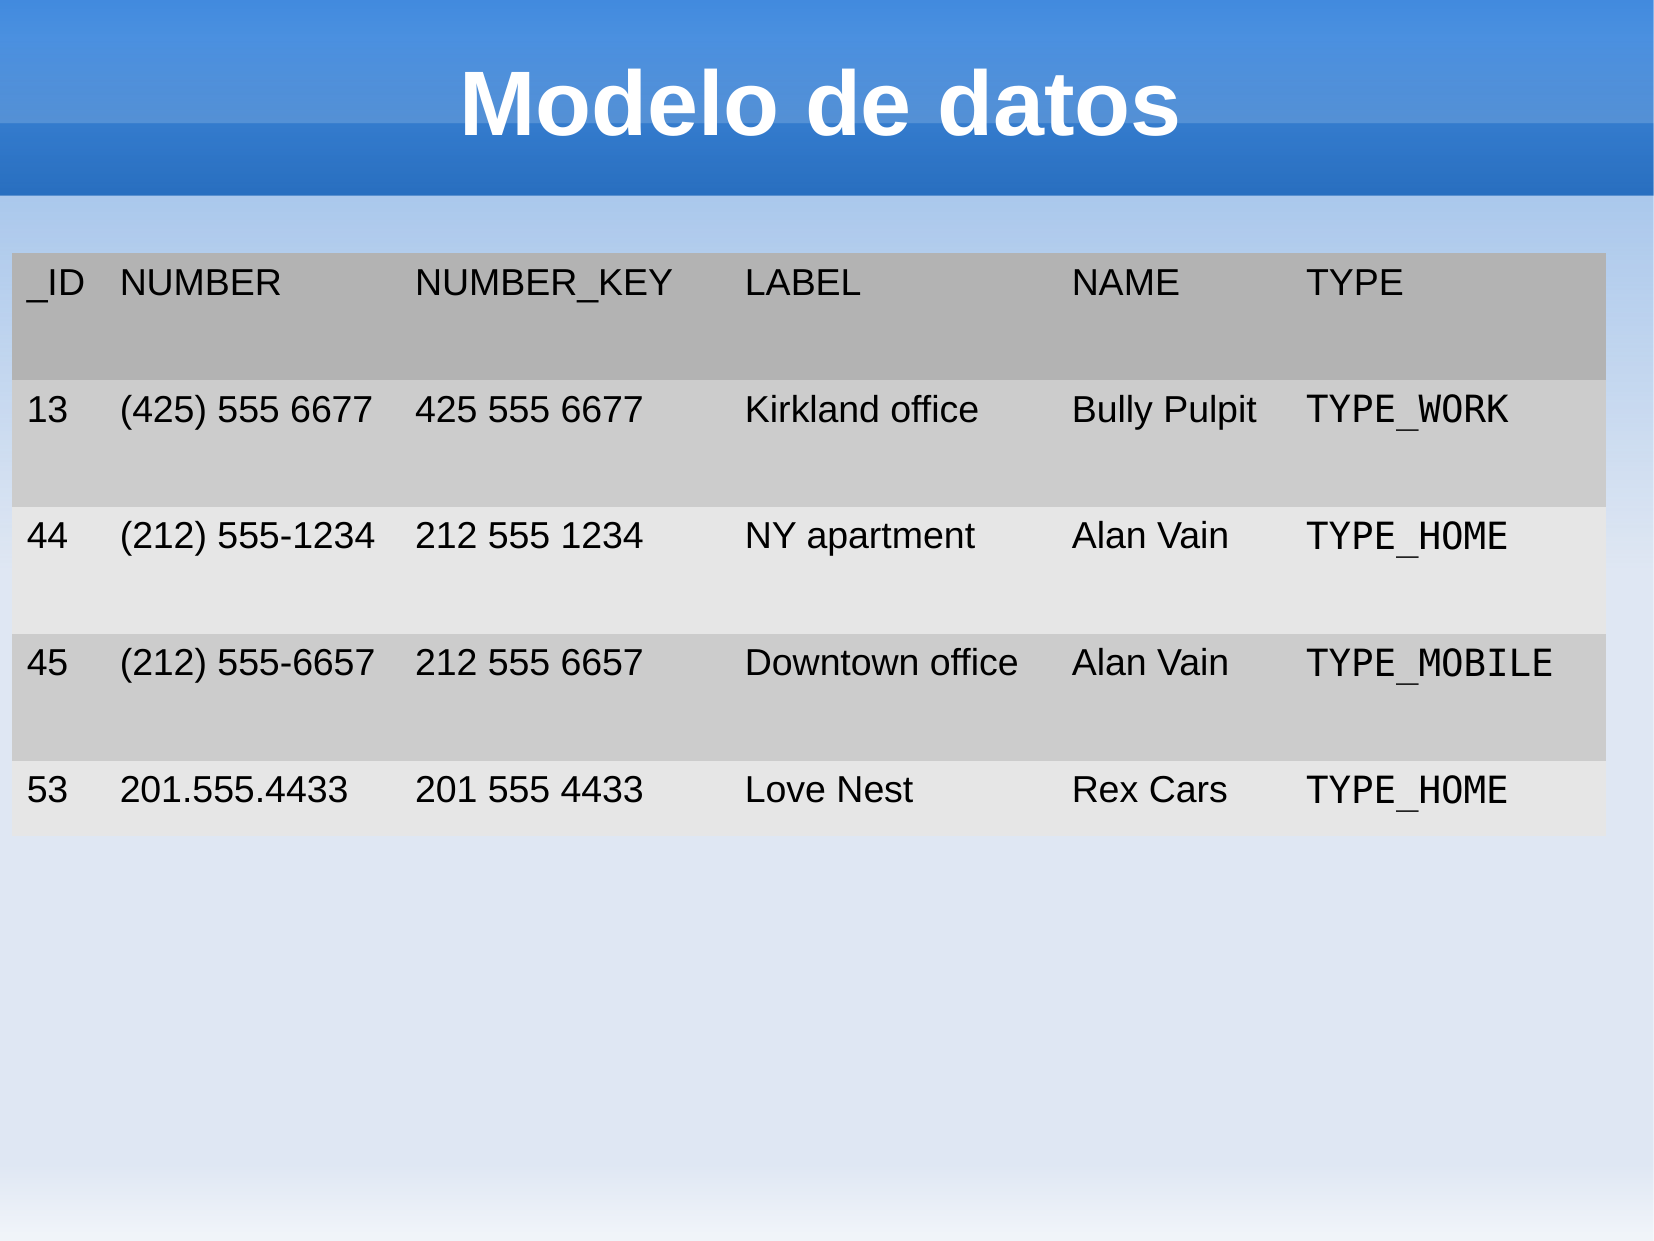

# Modelo de datos
| \_ID | NUMBER | NUMBER\_KEY | LABEL | NAME | TYPE |
| --- | --- | --- | --- | --- | --- |
| 13 | (425) 555 6677 | 425 555 6677 | Kirkland office | Bully Pulpit | TYPE\_WORK |
| 44 | (212) 555-1234 | 212 555 1234 | NY apartment | Alan Vain | TYPE\_HOME |
| 45 | (212) 555-6657 | 212 555 6657 | Downtown office | Alan Vain | TYPE\_MOBILE |
| 53 | 201.555.4433 | 201 555 4433 | Love Nest | Rex Cars | TYPE\_HOME |